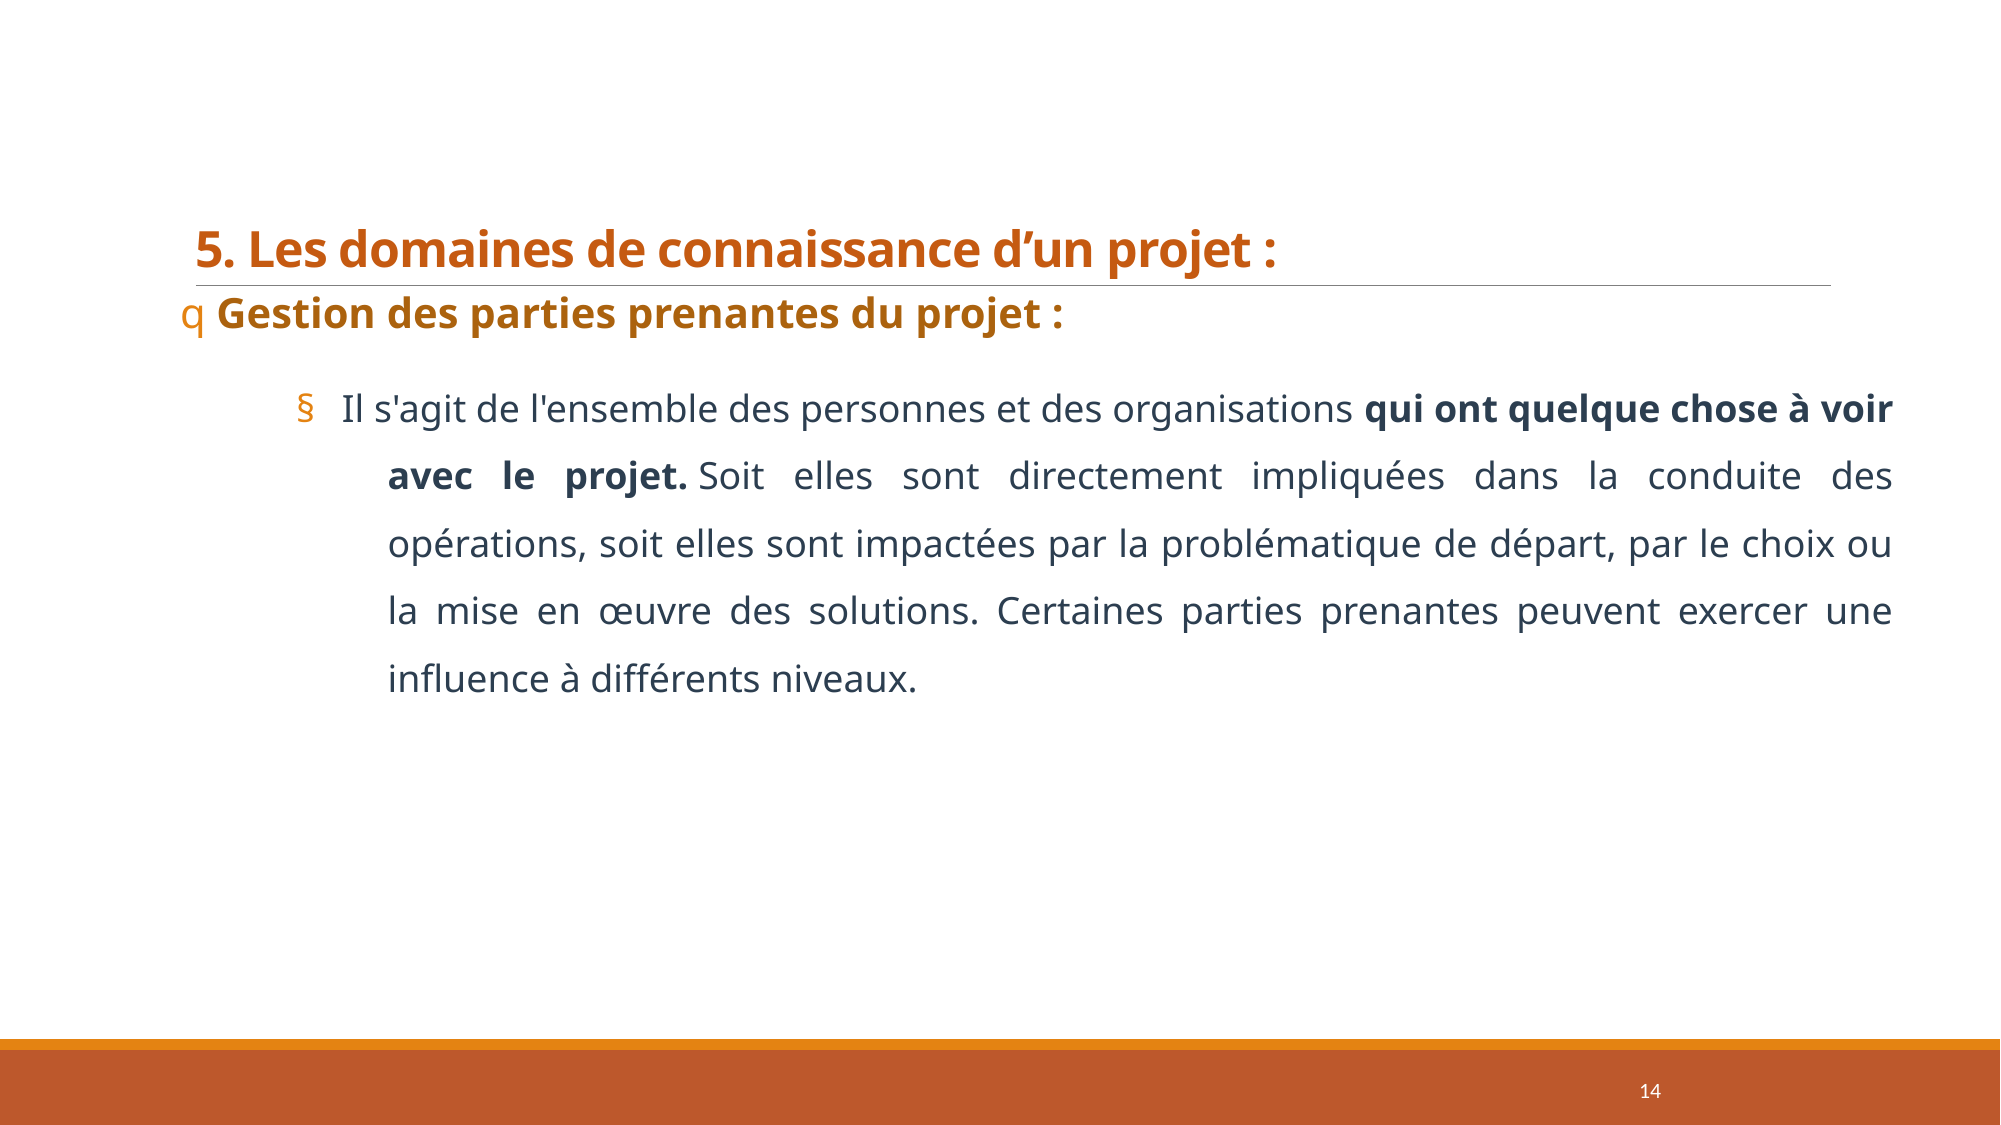

# 5. Les domaines de connaissance d’un projet :
 Gestion des parties prenantes du projet :
Il s'agit de l'ensemble des personnes et des organisations qui ont quelque chose à voir avec le projet. Soit elles sont directement impliquées dans la conduite des opérations, soit elles sont impactées par la problématique de départ, par le choix ou la mise en œuvre des solutions. Certaines parties prenantes peuvent exercer une influence à différents niveaux.